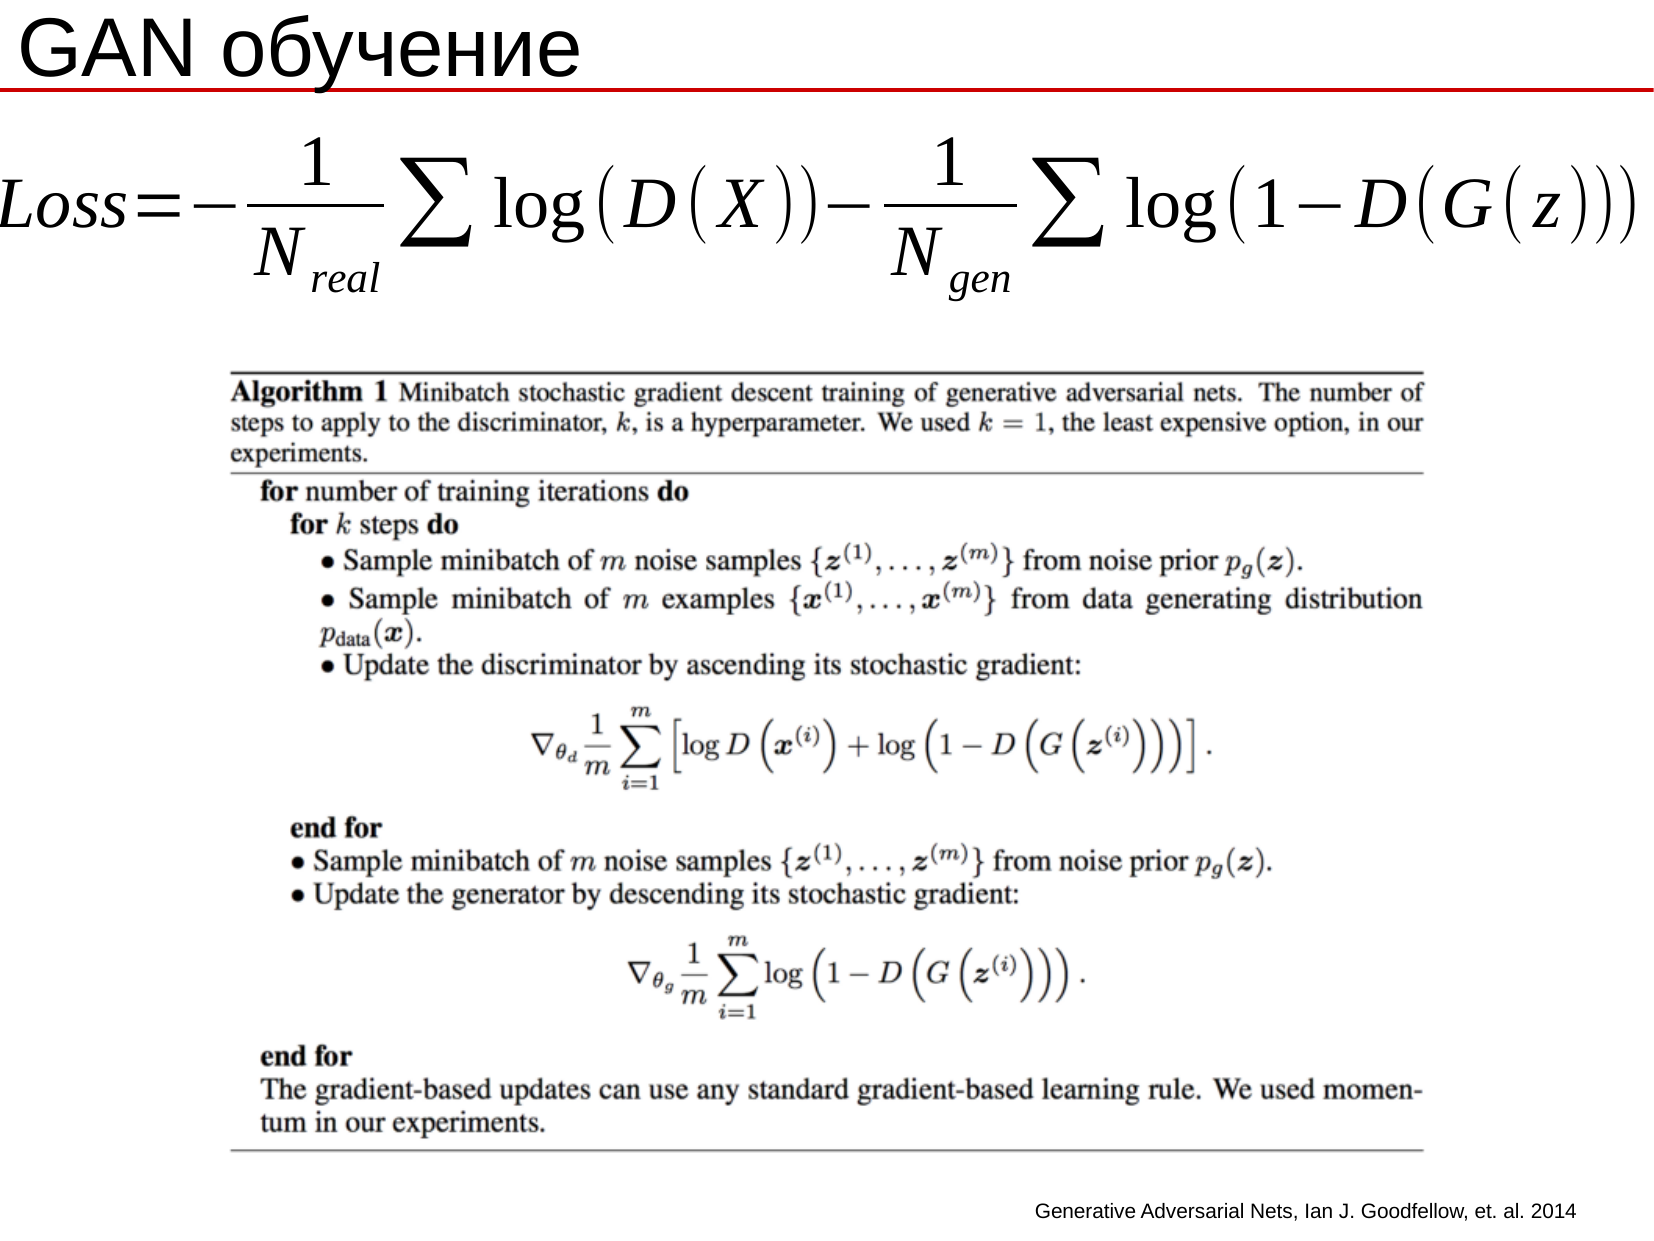

# GAN обучение
Generative Adversarial Nets, Ian J. Goodfellow, et. al. 2014